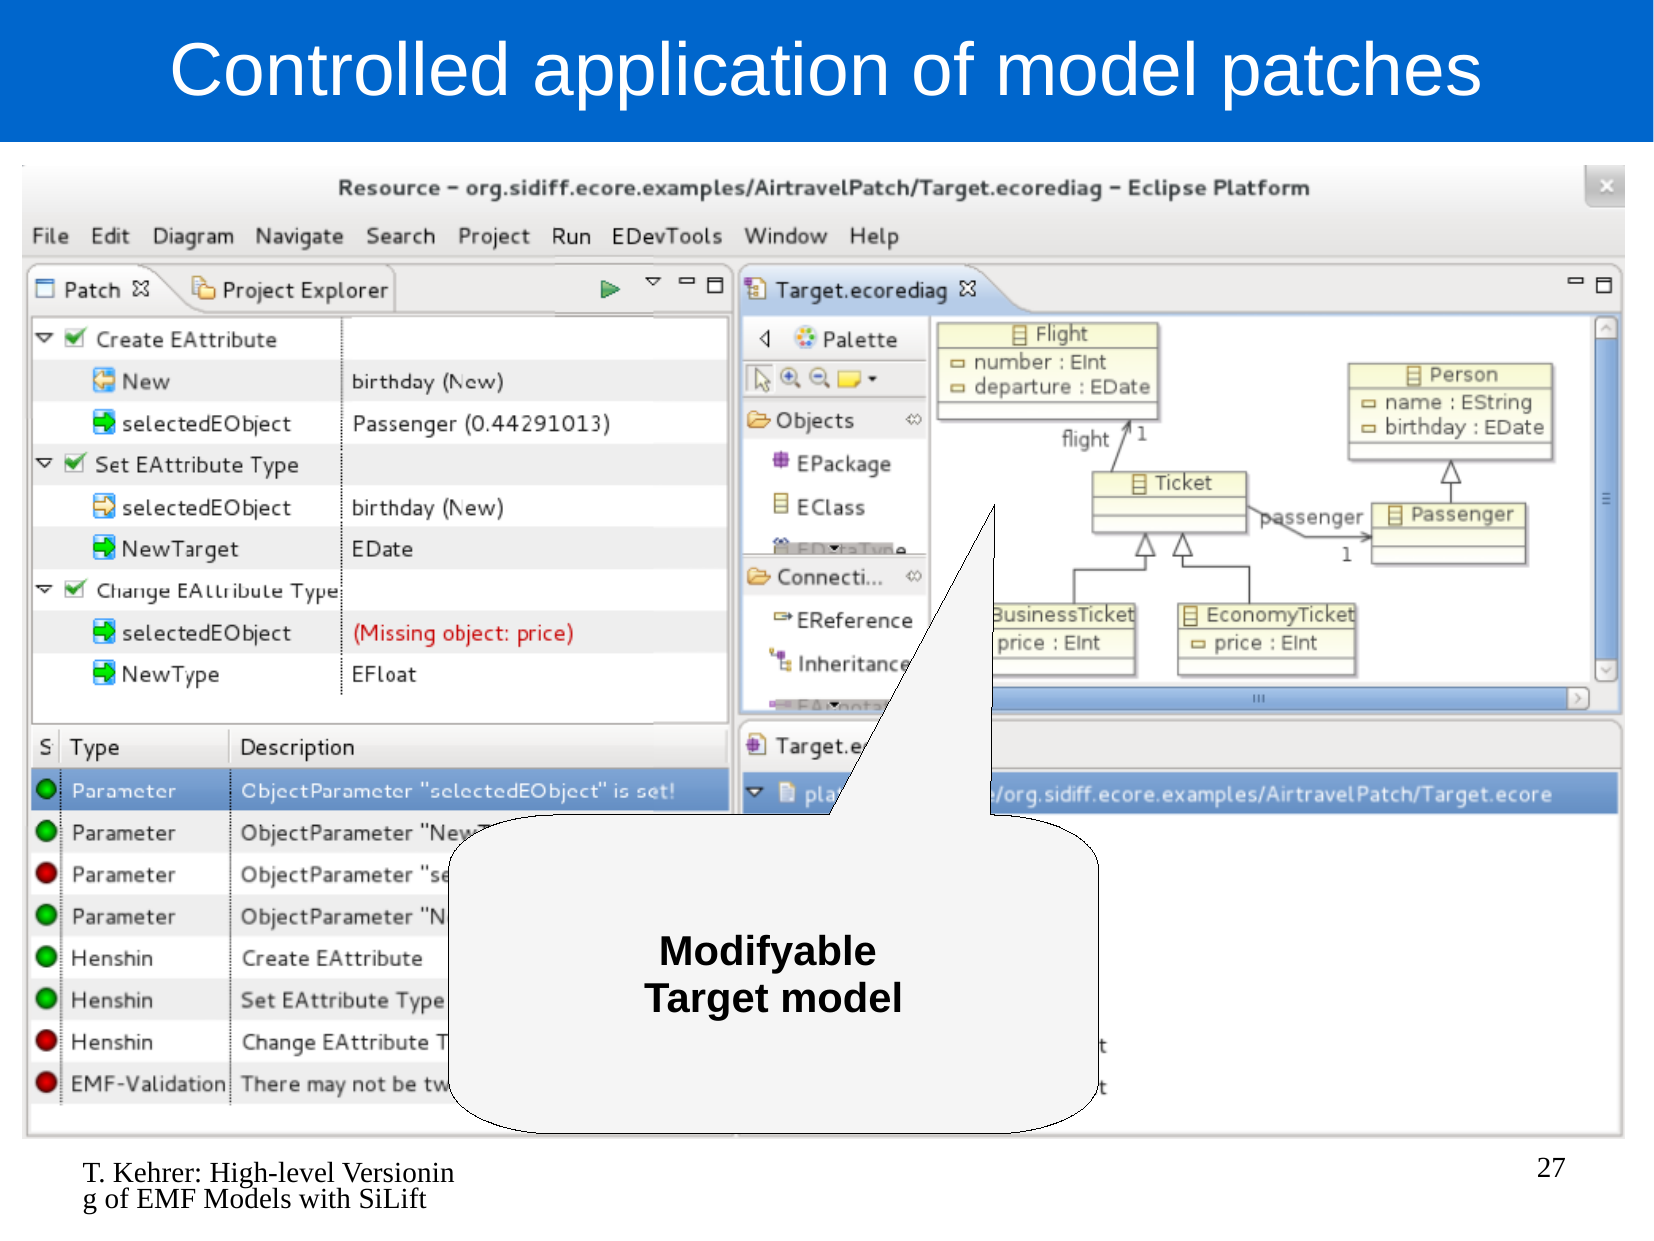

# Controlled application of model patches
Modifyable
Target model
27
T. Kehrer: High-level Versioning of EMF Models with SiLift